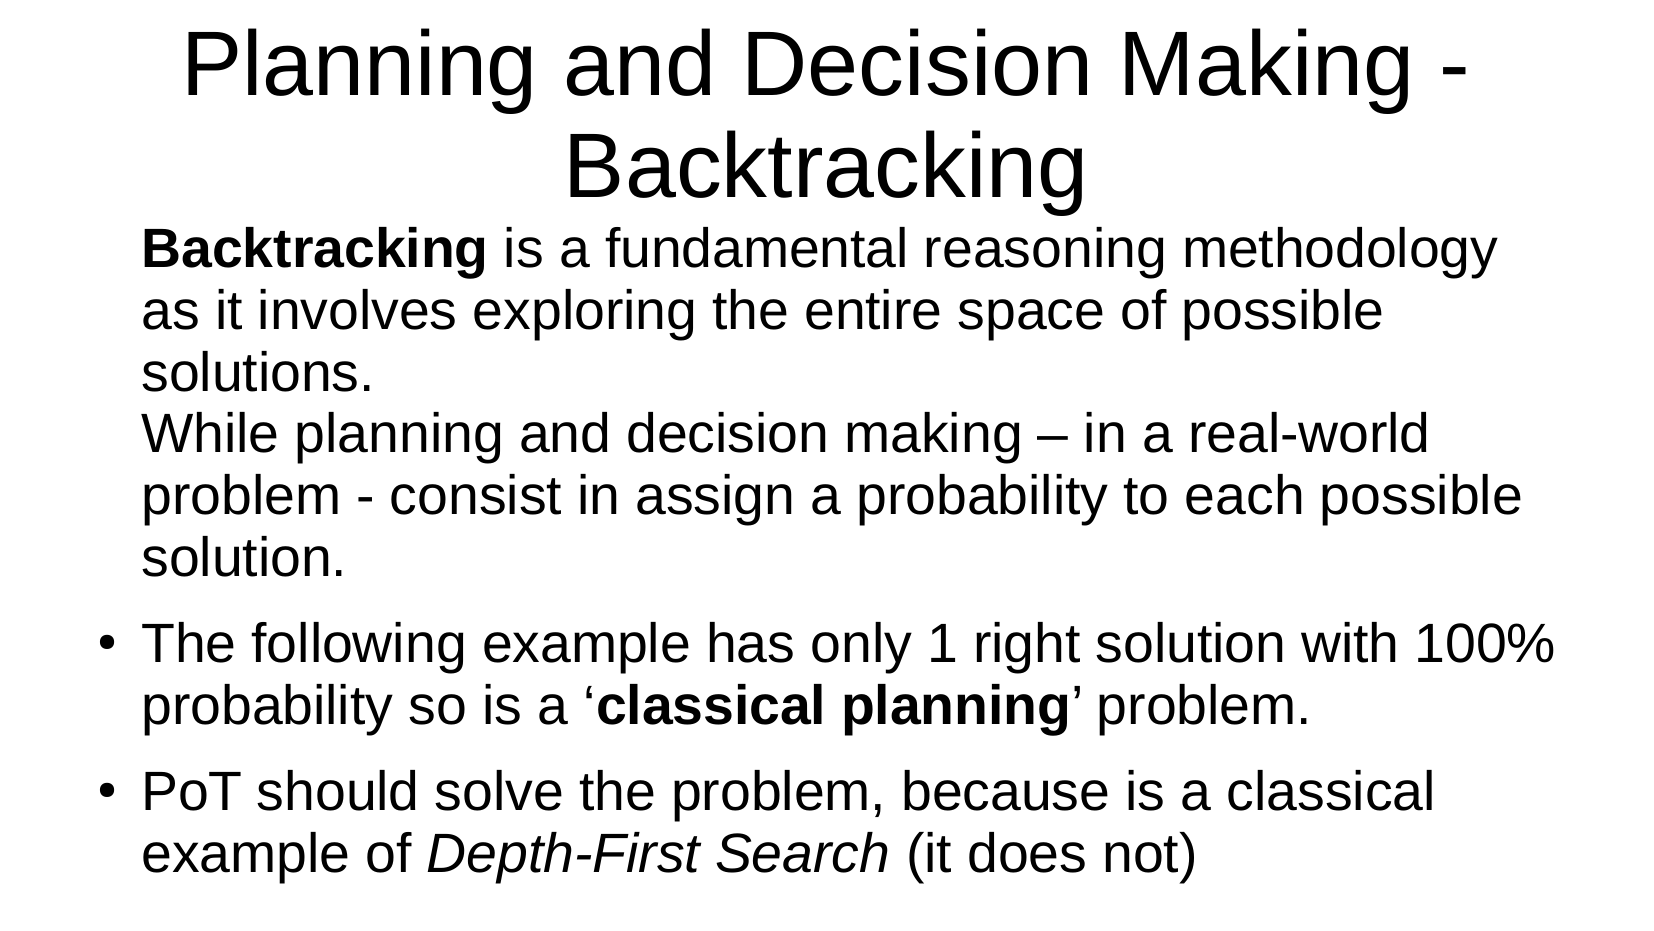

# Planning and Decision Making - Backtracking
Backtracking is a fundamental reasoning methodology as it involves exploring the entire space of possible solutions.
While planning and decision making – in a real-world problem - consist in assign a probability to each possible solution.
The following example has only 1 right solution with 100% probability so is a ‘classical planning’ problem.
PoT should solve the problem, because is a classical example of Depth-First Search (it does not)